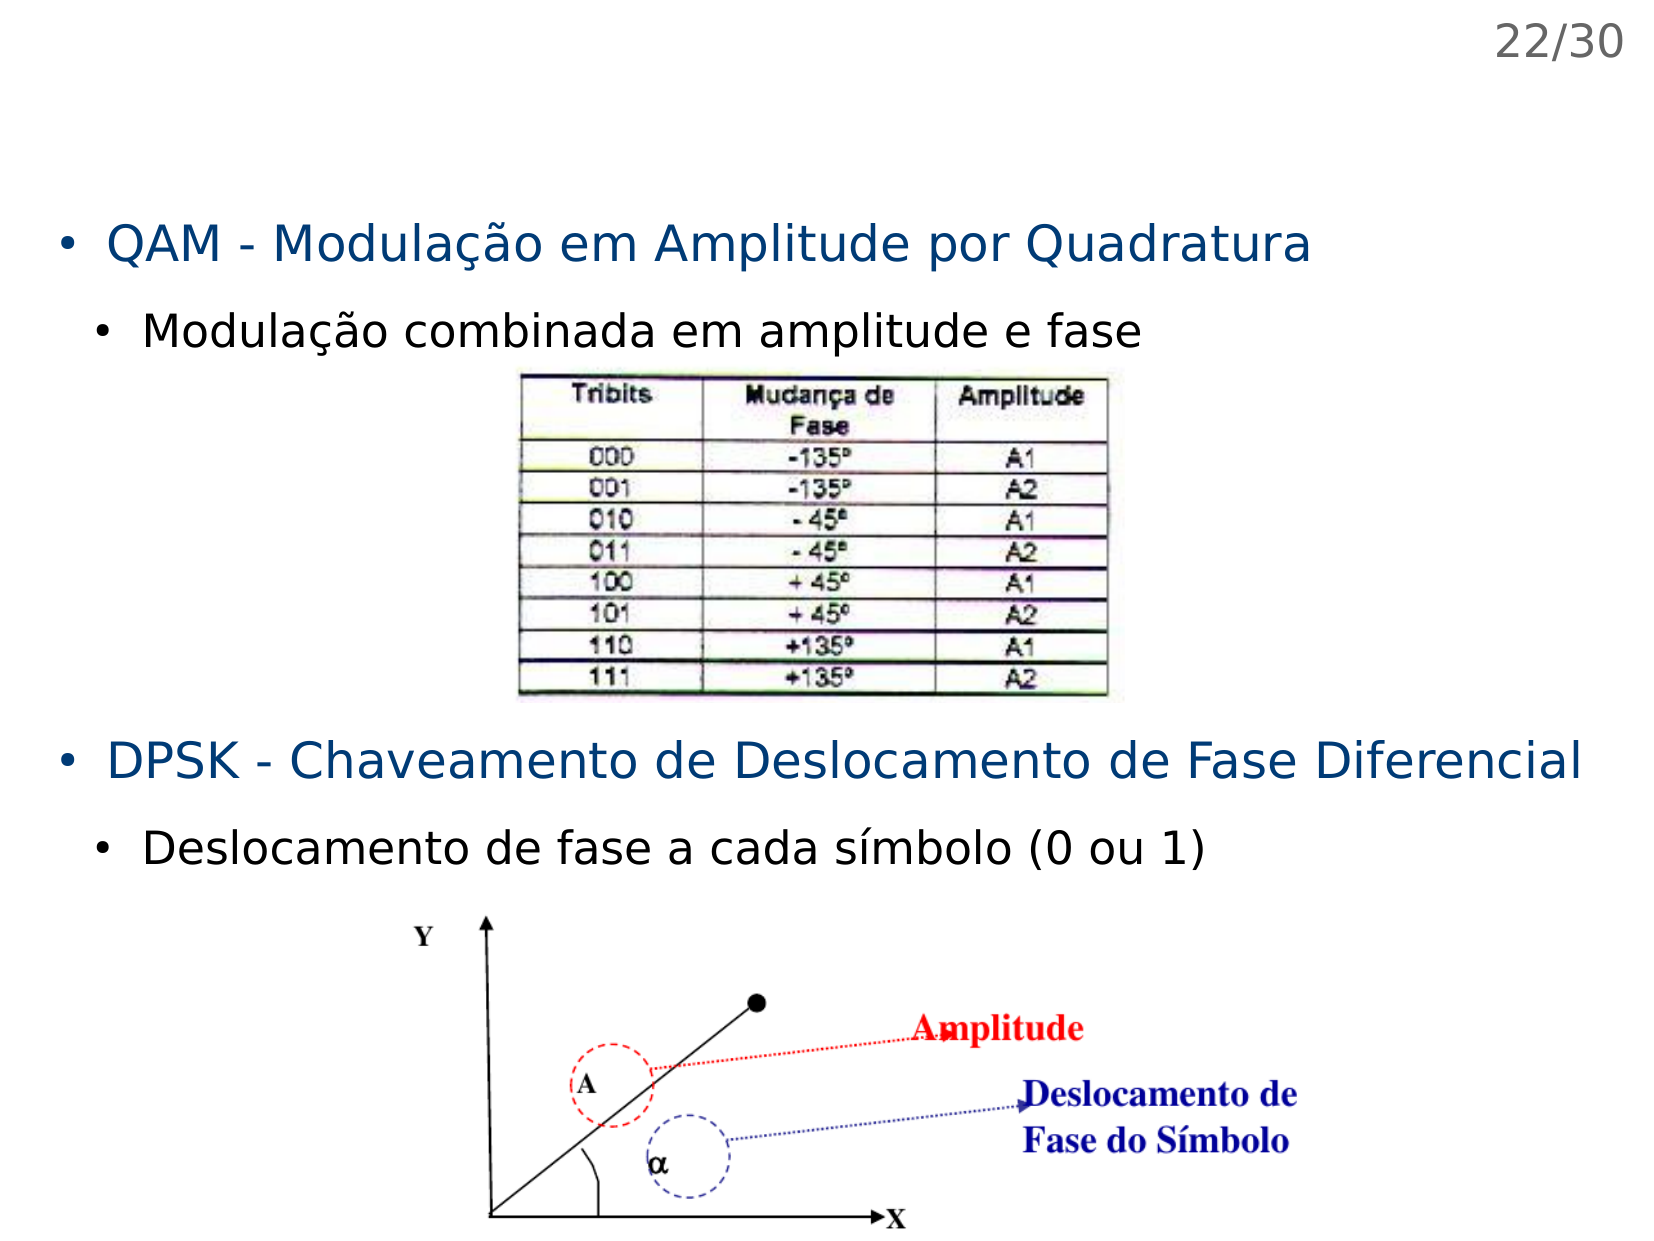

22
#
QAM - Modulação em Amplitude por Quadratura
Modulação combinada em amplitude e fase
DPSK - Chaveamento de Deslocamento de Fase Diferencial
Deslocamento de fase a cada símbolo (0 ou 1)